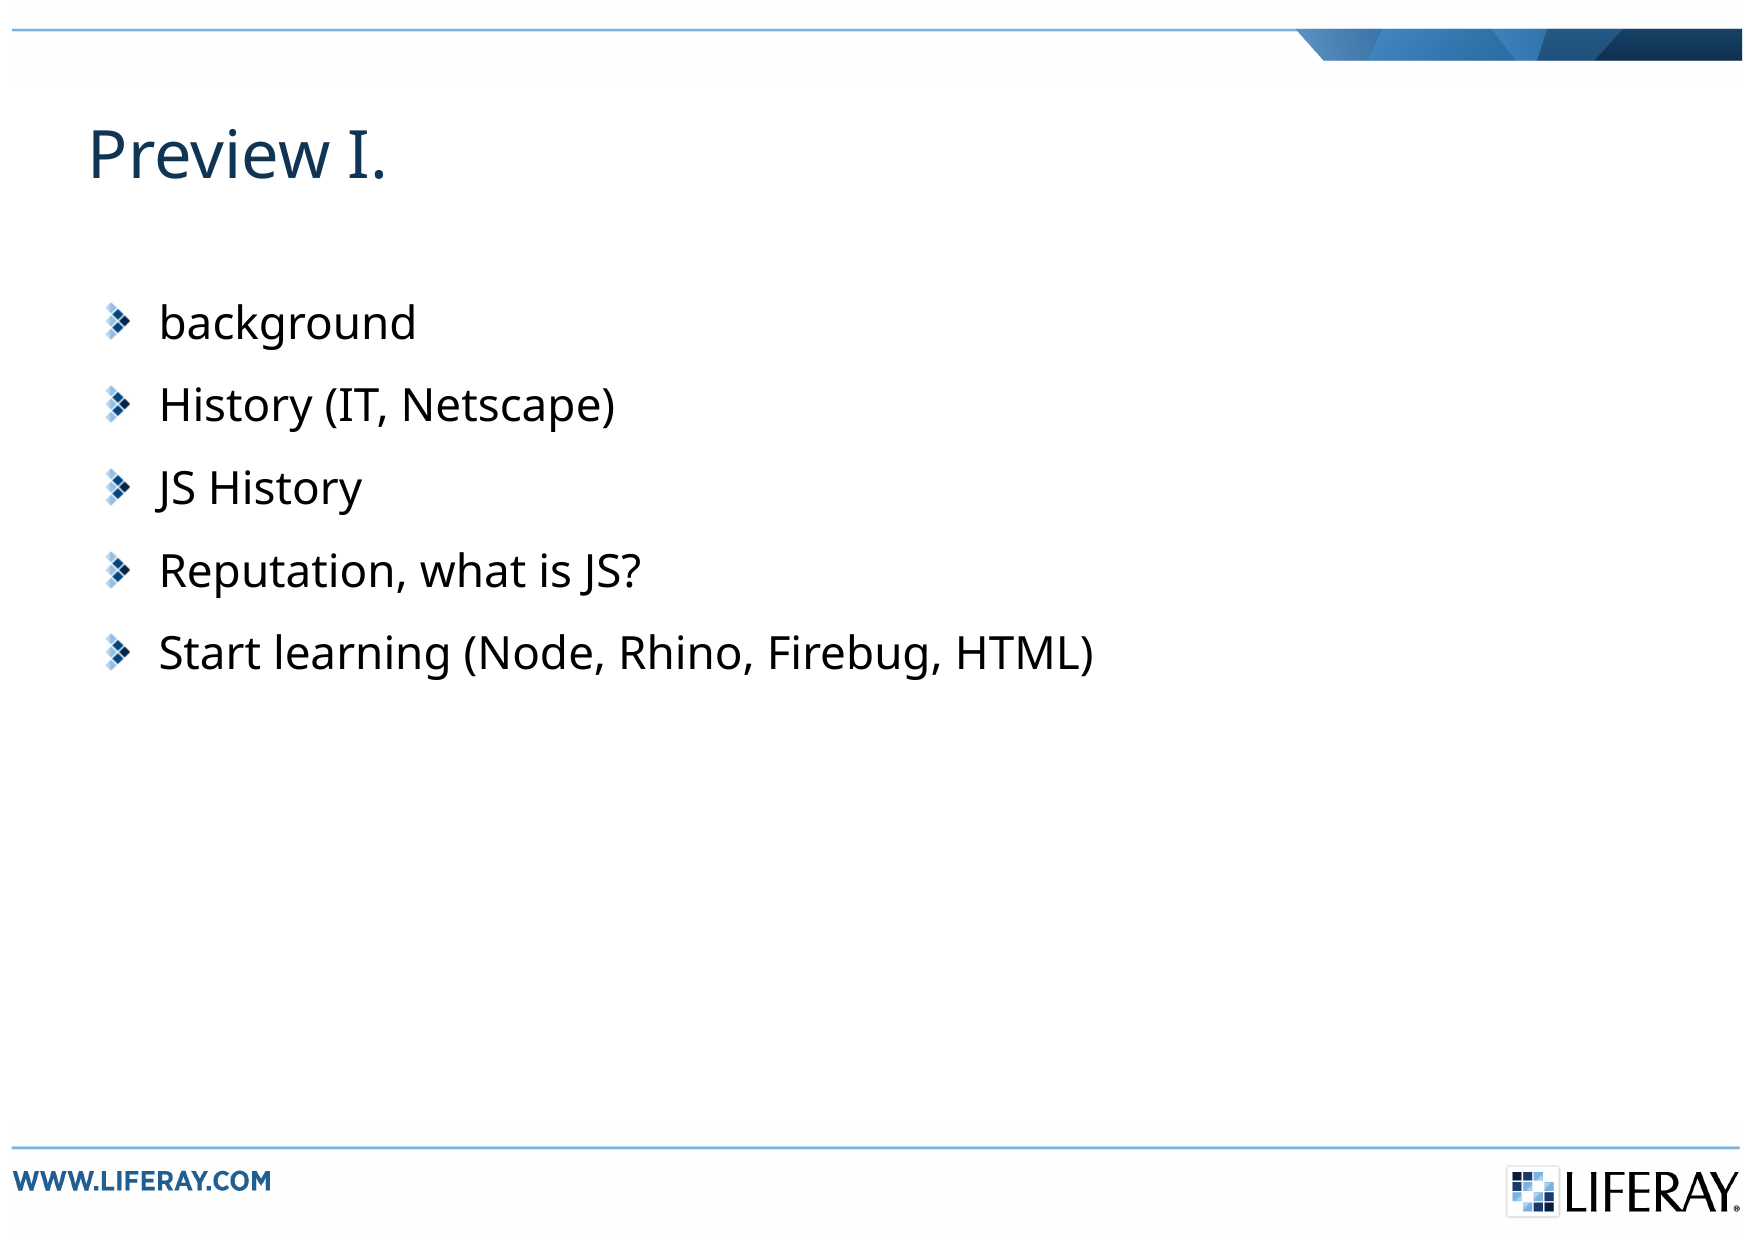

# Preview I.
background
History (IT, Netscape)
JS History
Reputation, what is JS?
Start learning (Node, Rhino, Firebug, HTML)